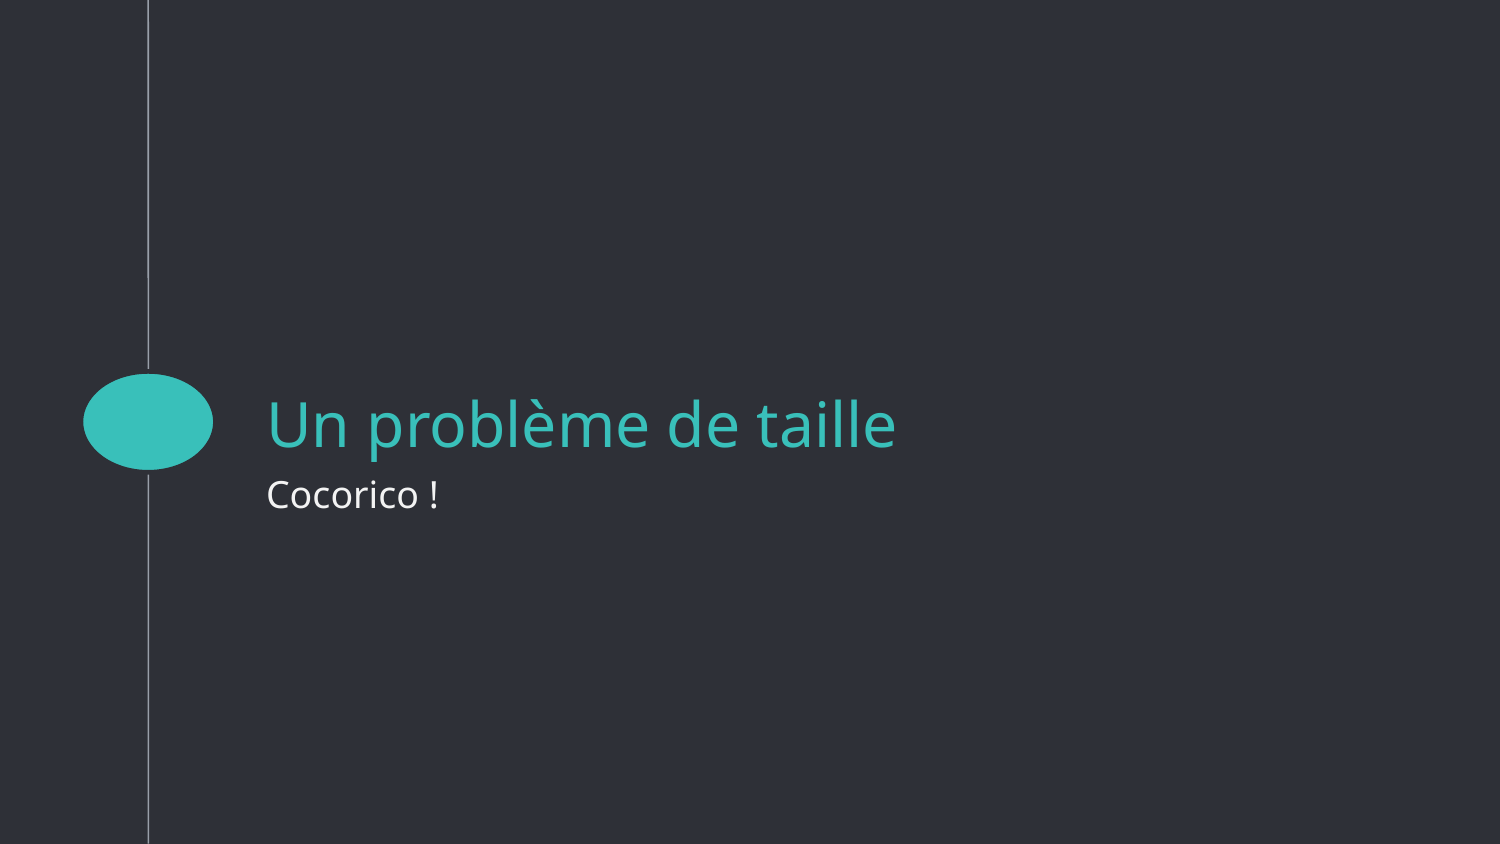

# Un problème de taille
Cocorico !